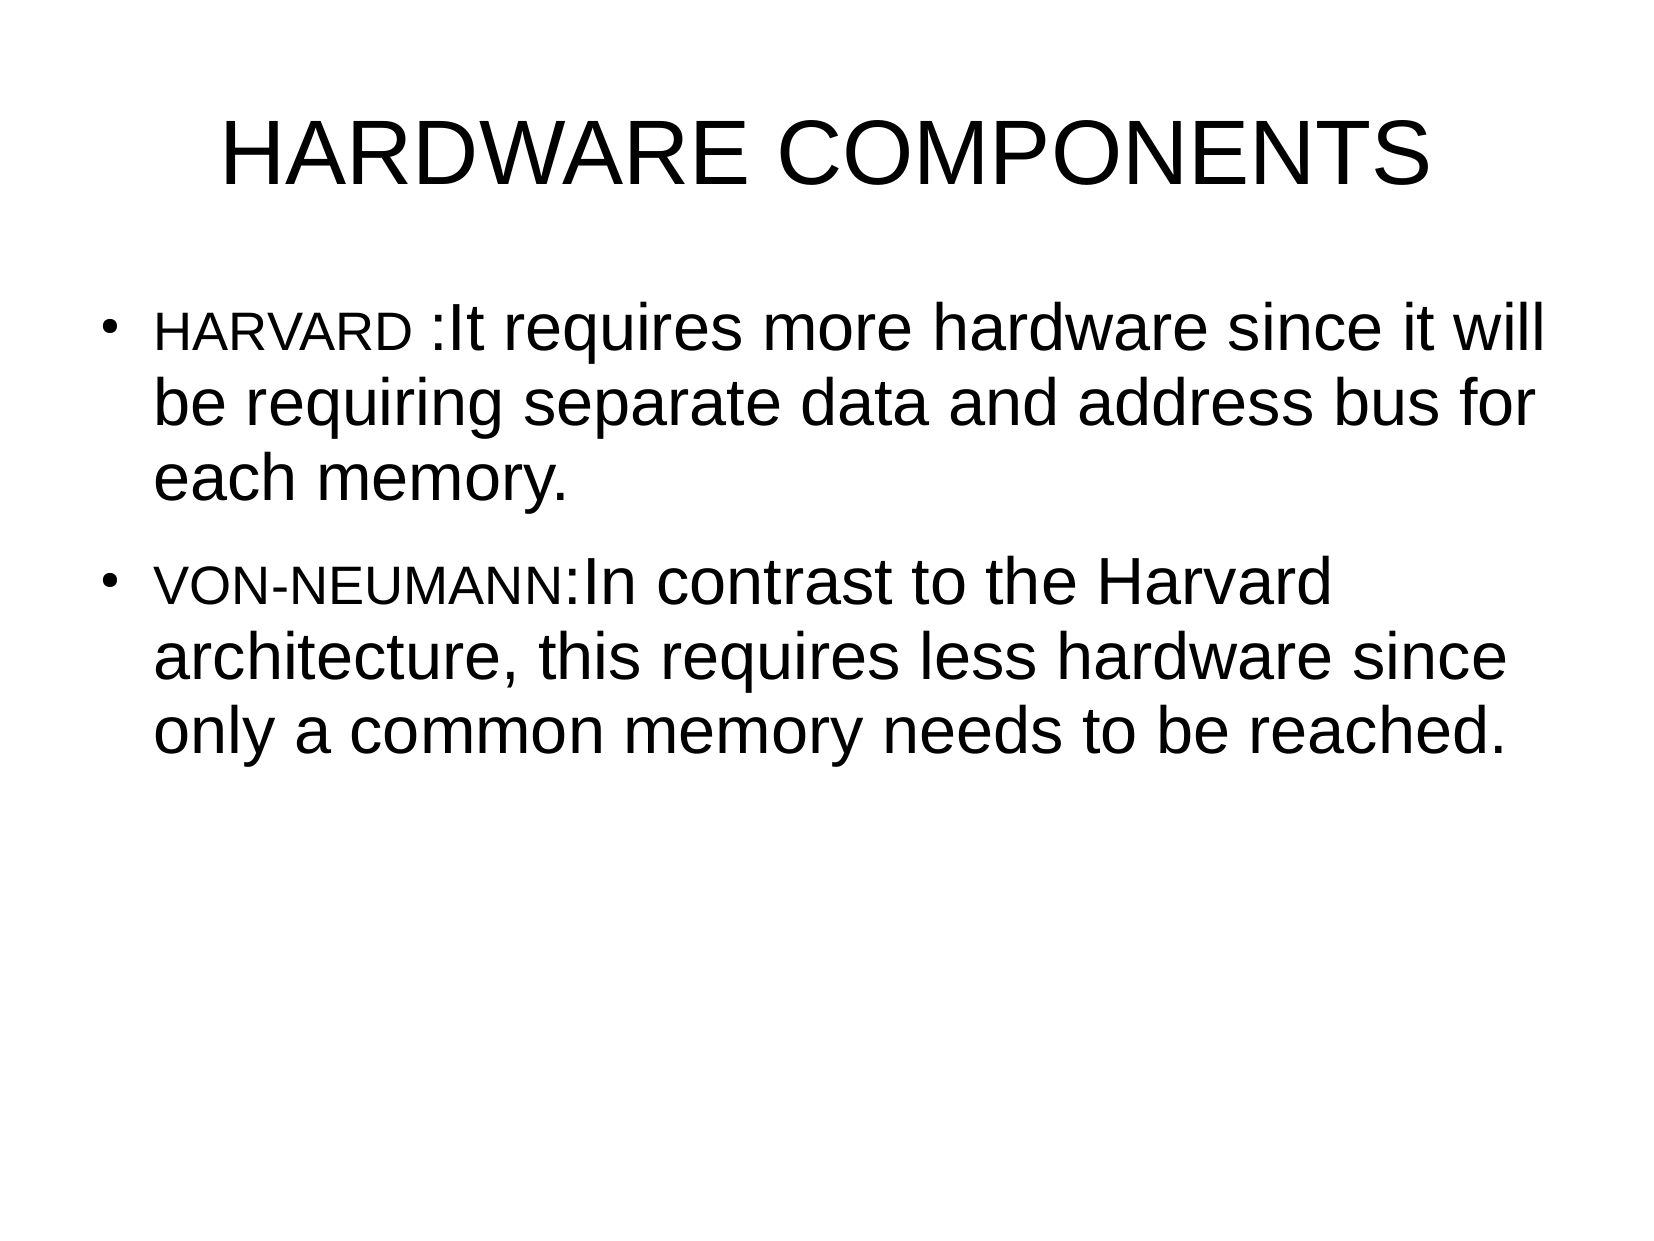

# HARDWARE COMPONENTS
HARVARD :It requires more hardware since it will be requiring separate data and address bus for each memory.
VON-NEUMANN:In contrast to the Harvard architecture, this requires less hardware since only a common memory needs to be reached.